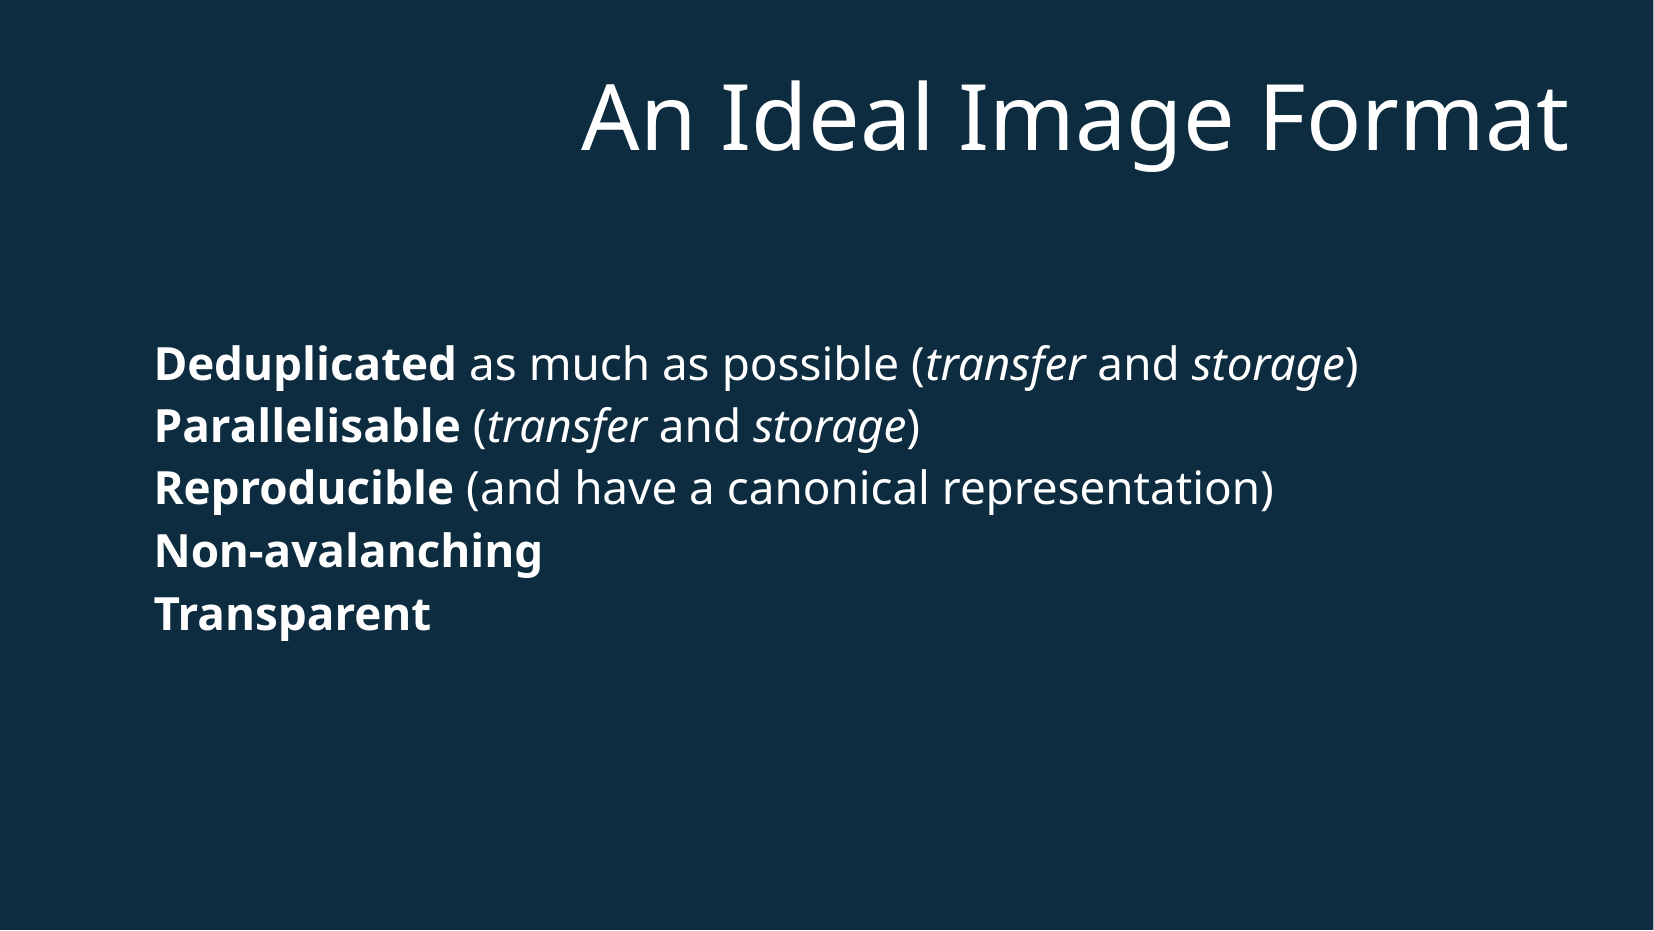

# An Ideal Image Format
Deduplicated as much as possible (transfer and storage)
Parallelisable (transfer and storage)
Reproducible (and have a canonical representation)
Non-avalanching
Transparent